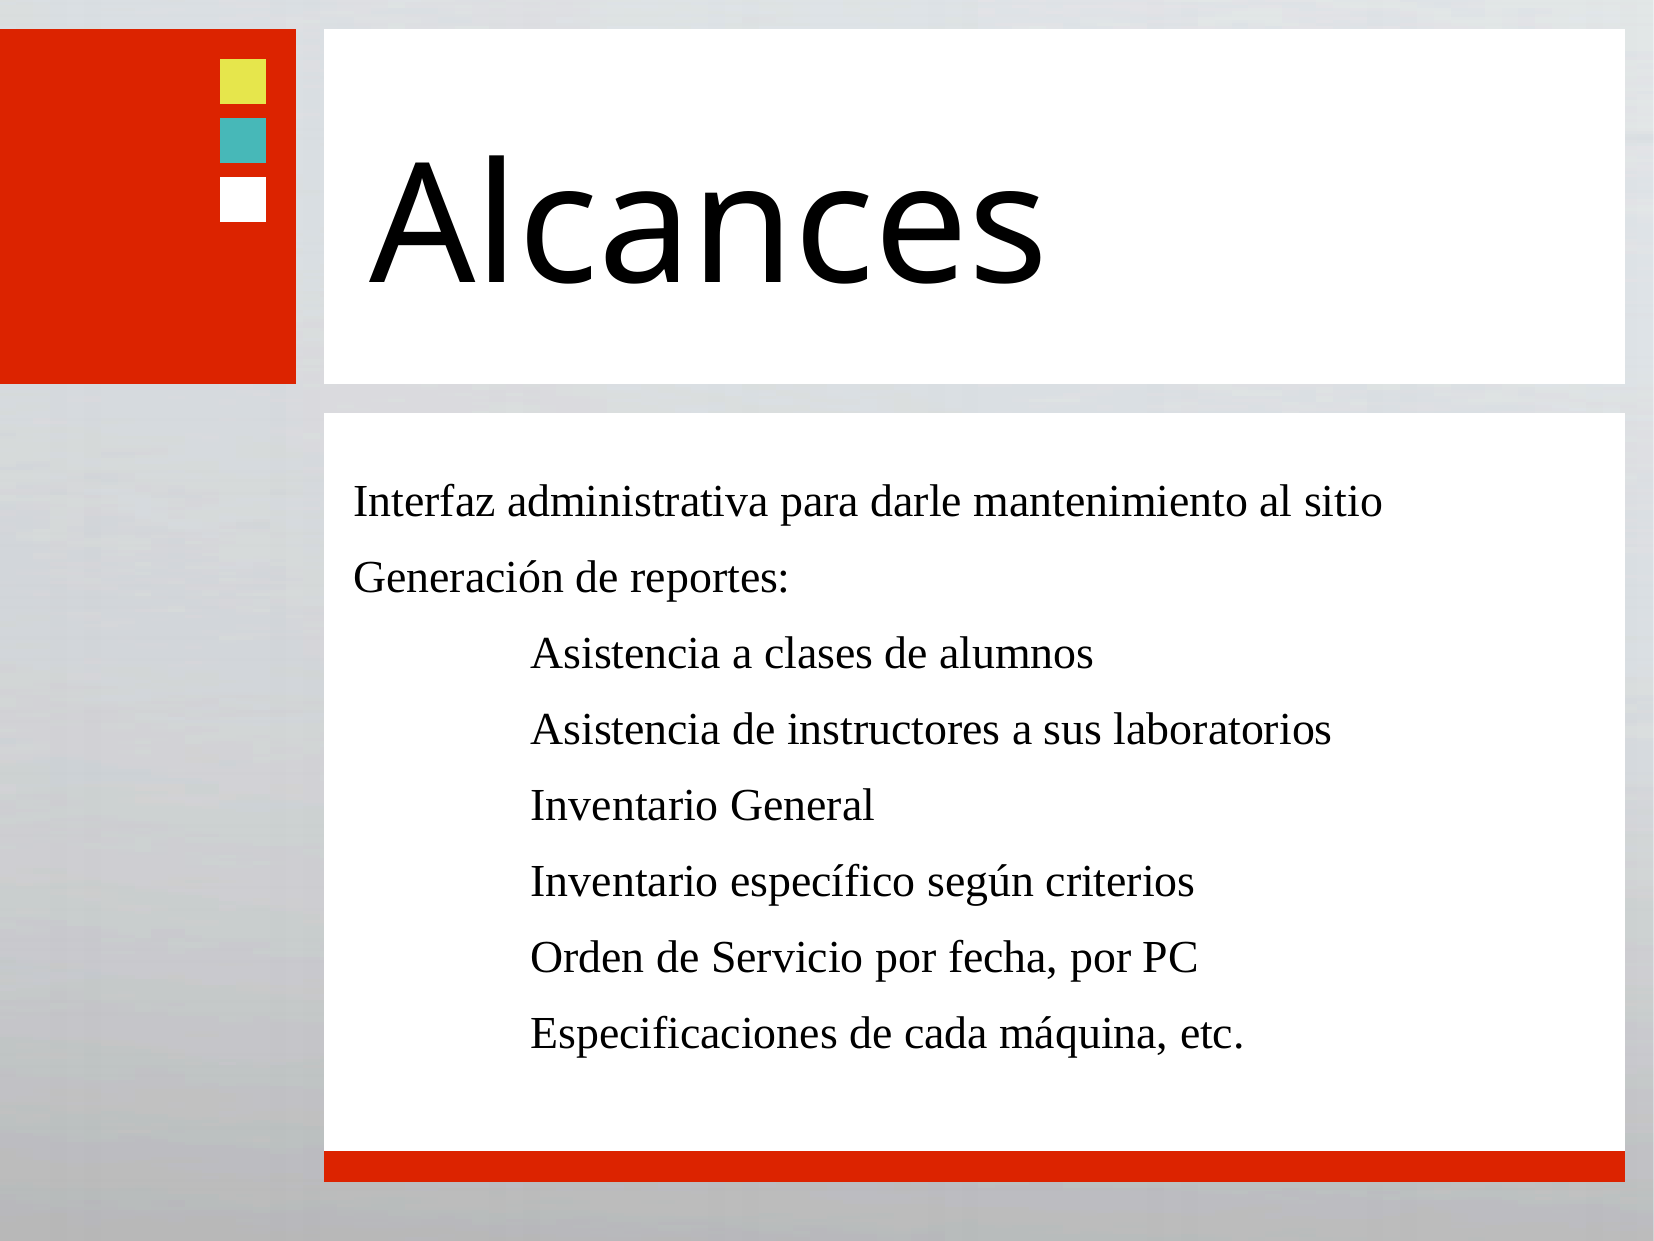

Alcances
Interfaz administrativa para darle mantenimiento al sitio
Generación de reportes:
Asistencia a clases de alumnos
Asistencia de instructores a sus laboratorios
Inventario General
Inventario específico según criterios
Orden de Servicio por fecha, por PC
Especificaciones de cada máquina, etc.